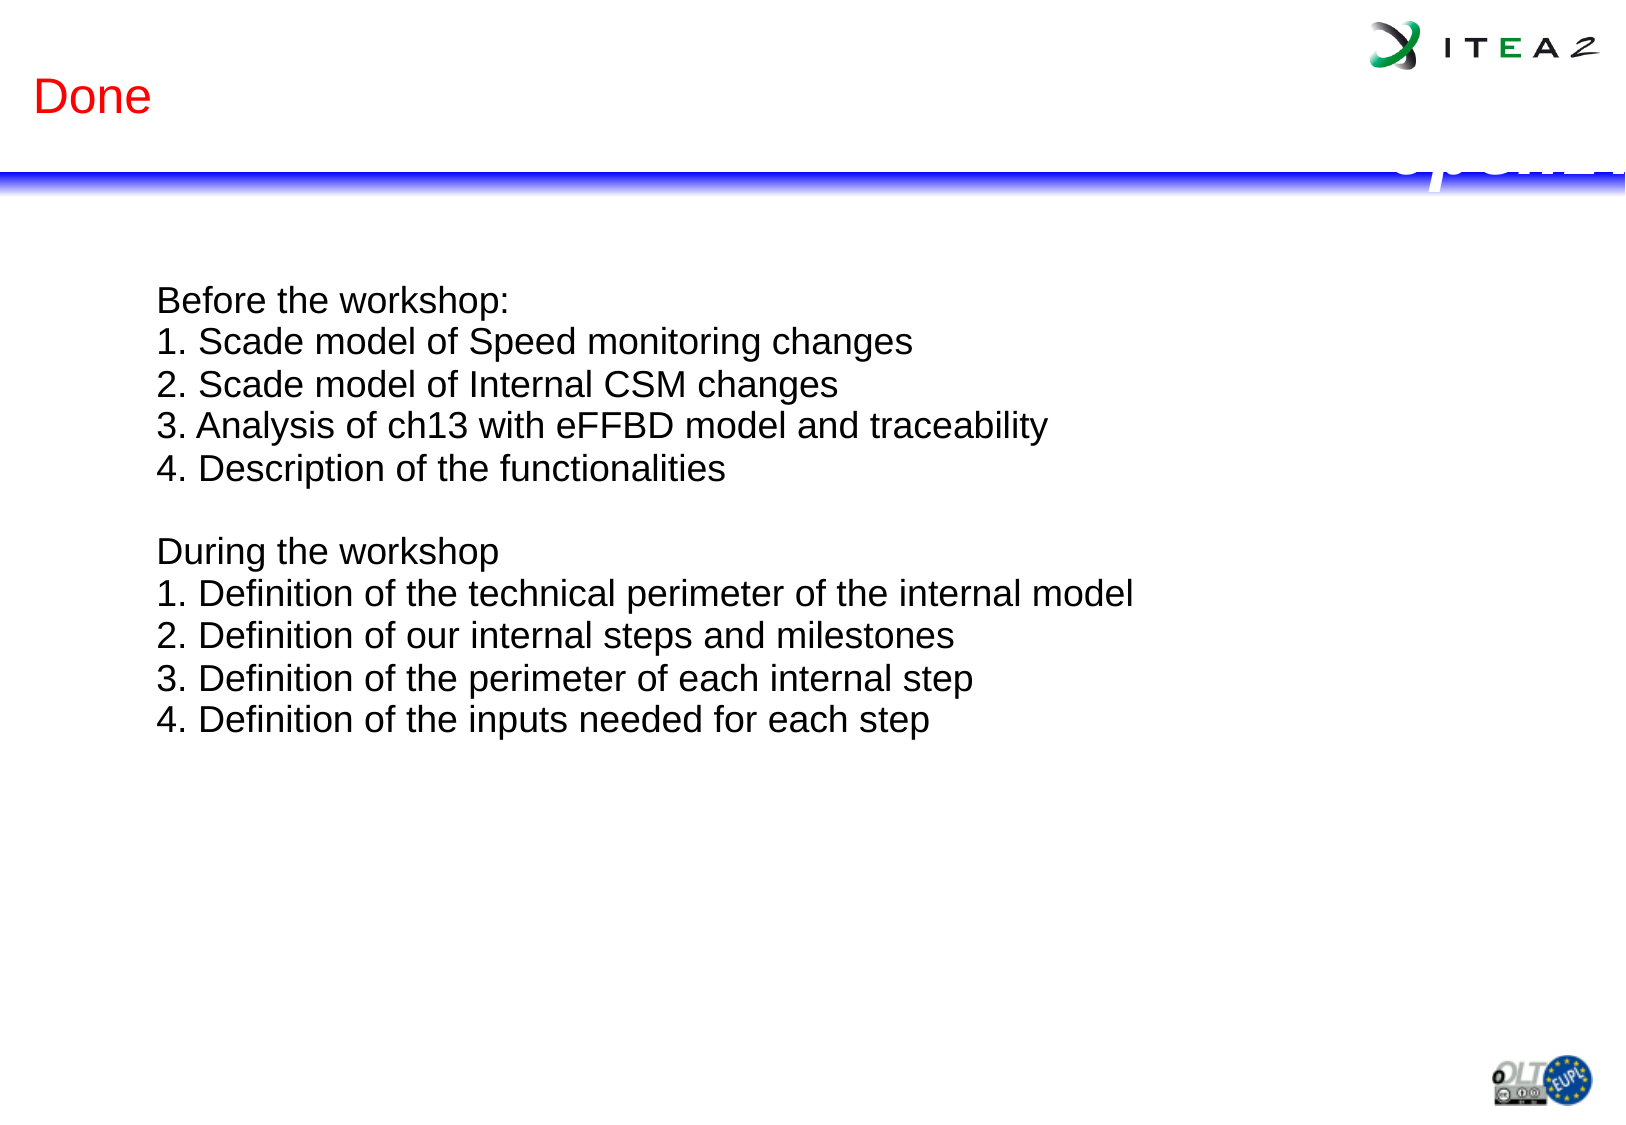

# Done
Before the workshop:
1. Scade model of Speed monitoring changes
2. Scade model of Internal CSM changes
3. Analysis of ch13 with eFFBD model and traceability
4. Description of the functionalities
During the workshop
1. Definition of the technical perimeter of the internal model
2. Definition of our internal steps and milestones
3. Definition of the perimeter of each internal step
4. Definition of the inputs needed for each step